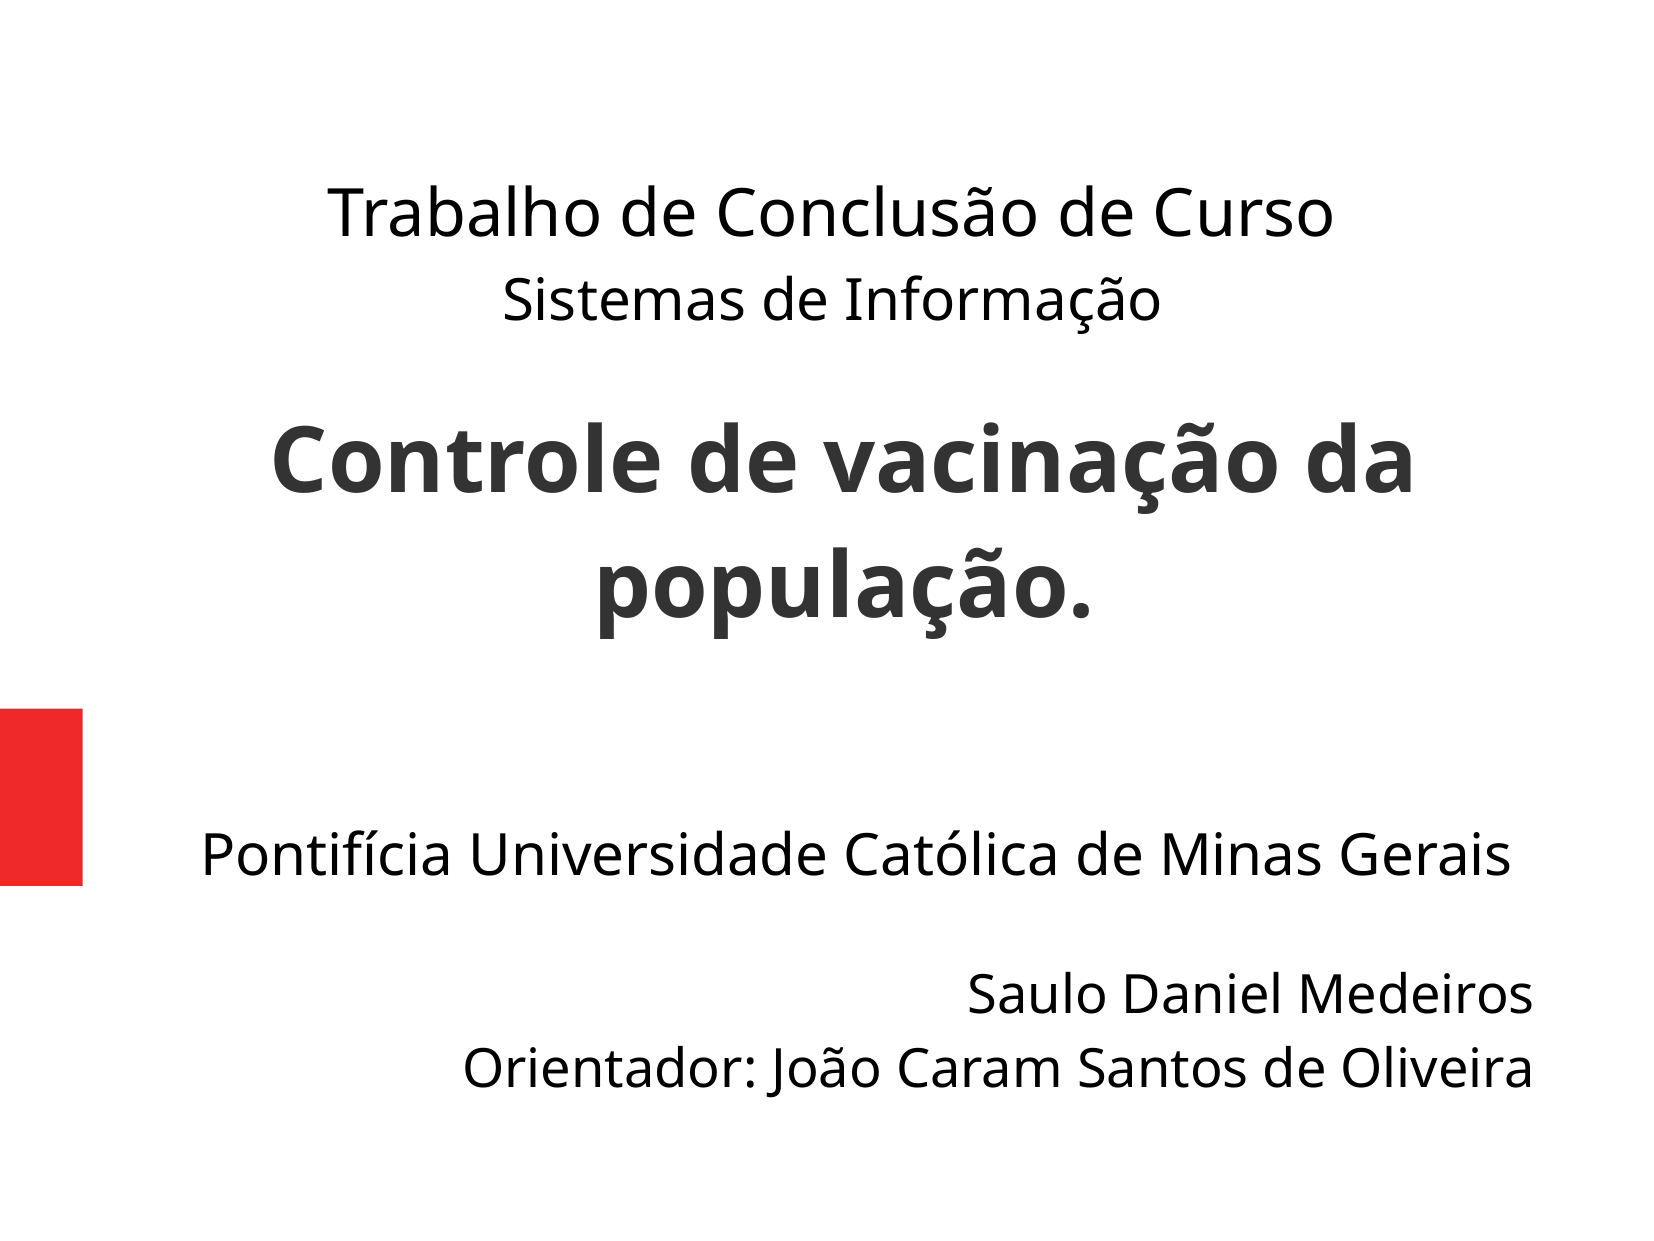

Trabalho de Conclusão de Curso
Sistemas de Informação
# Controle de vacinação da população.
Pontifícia Universidade Católica de Minas Gerais
Saulo Daniel Medeiros
Orientador: João Caram Santos de Oliveira